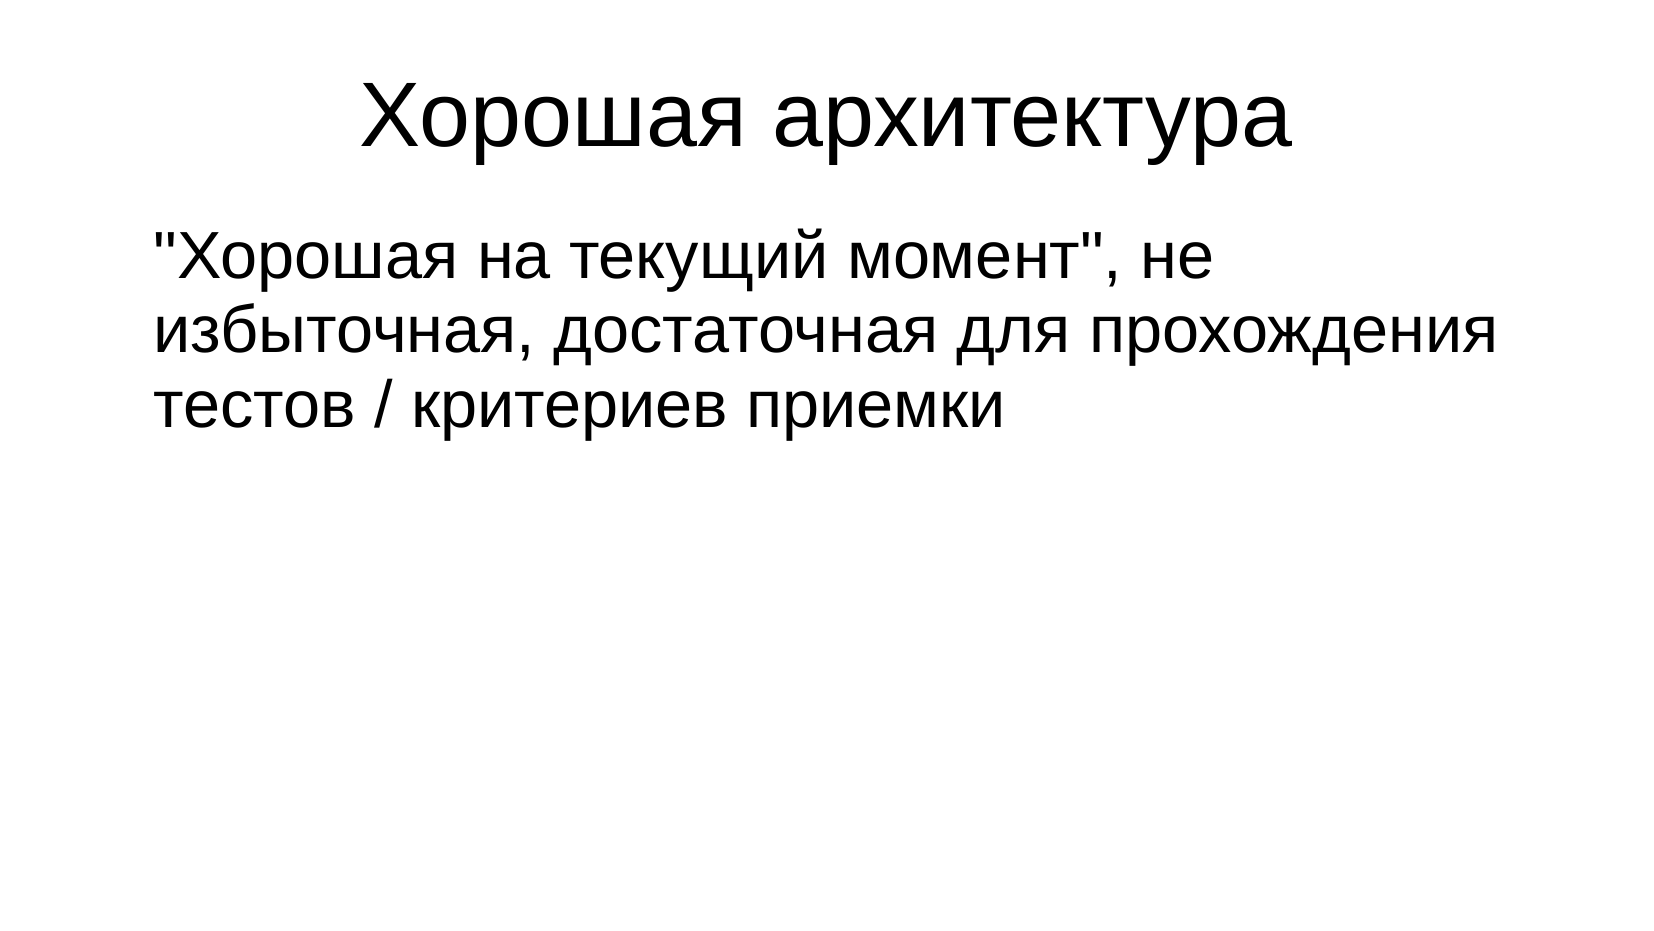

# Хорошая архитектура
"Хорошая на текущий момент", не избыточная, достаточная для прохождения тестов / критериев приемки